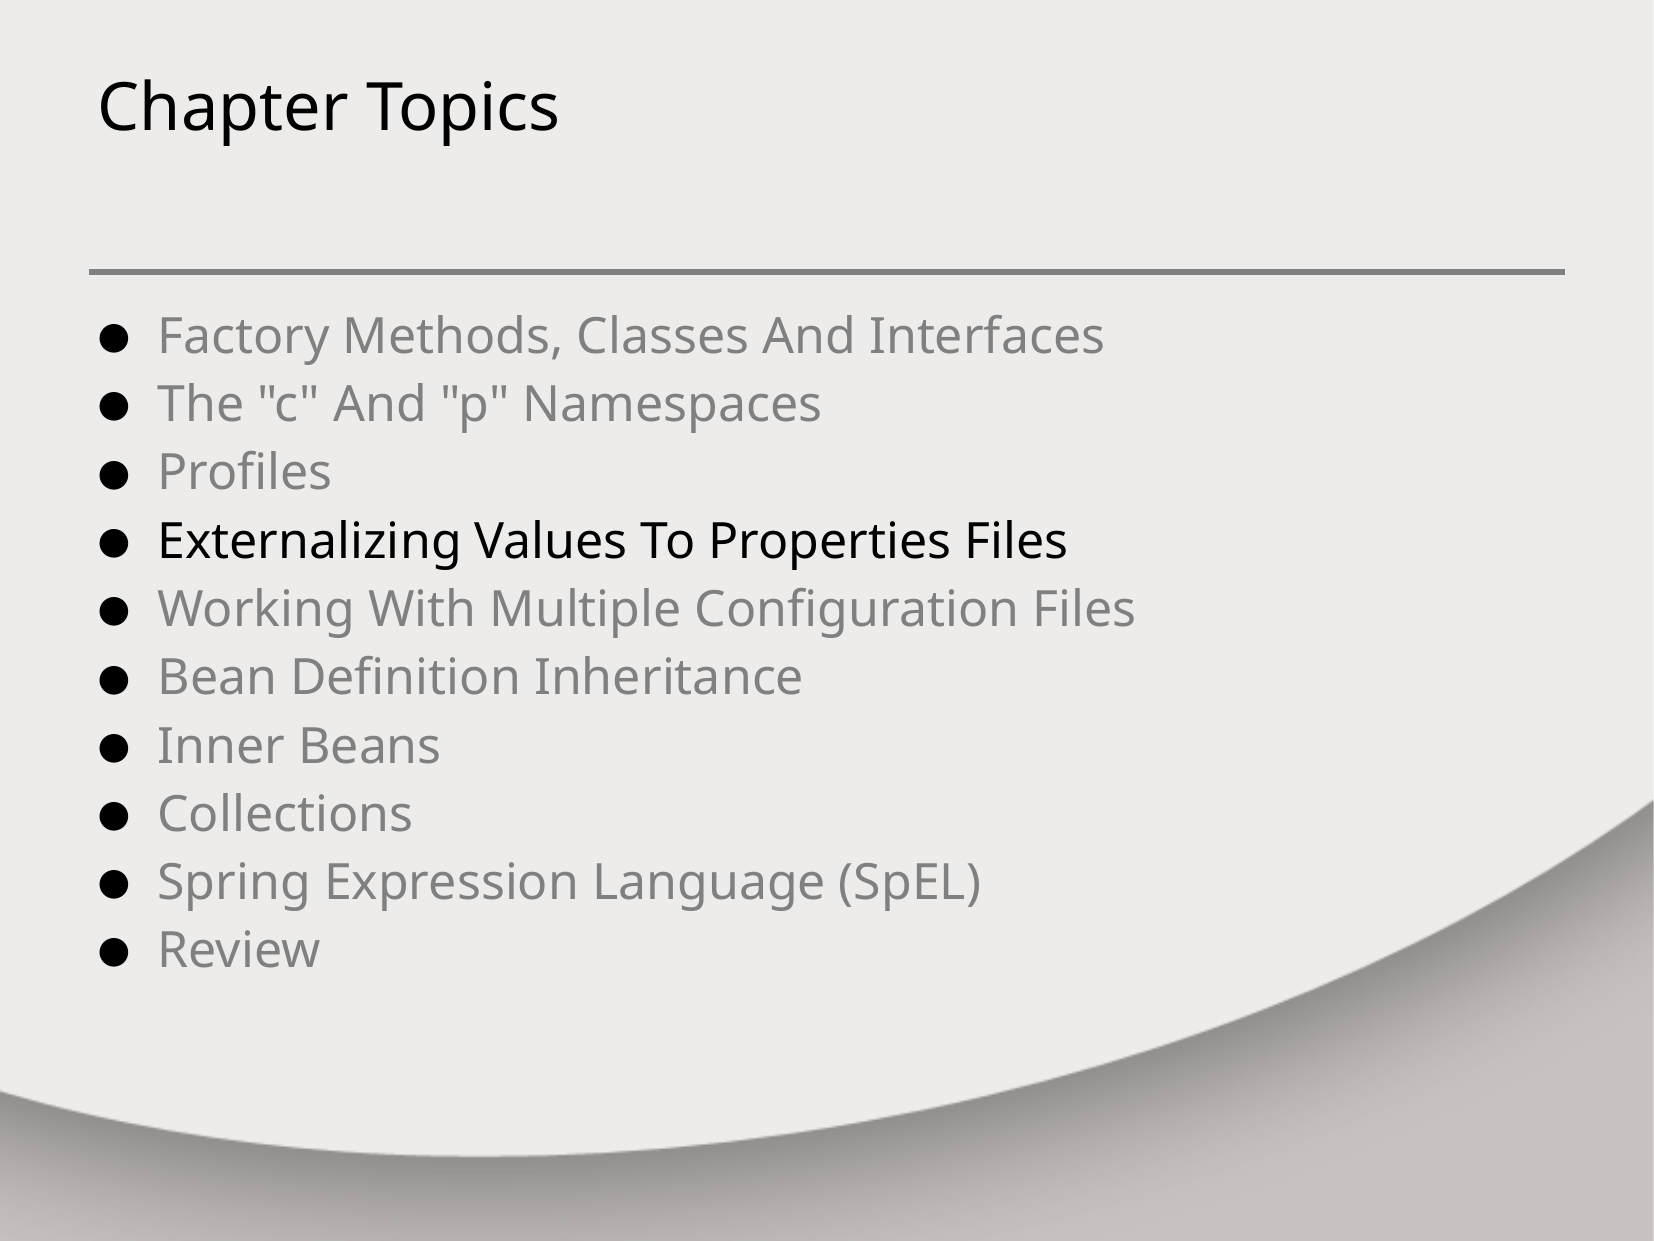

# Chapter Topics
Factory Methods, Classes And Interfaces
The "c" And "p" Namespaces
Profiles
Externalizing Values To Properties Files
Working With Multiple Configuration Files
Bean Definition Inheritance
Inner Beans
Collections
Spring Expression Language (SpEL)
Review